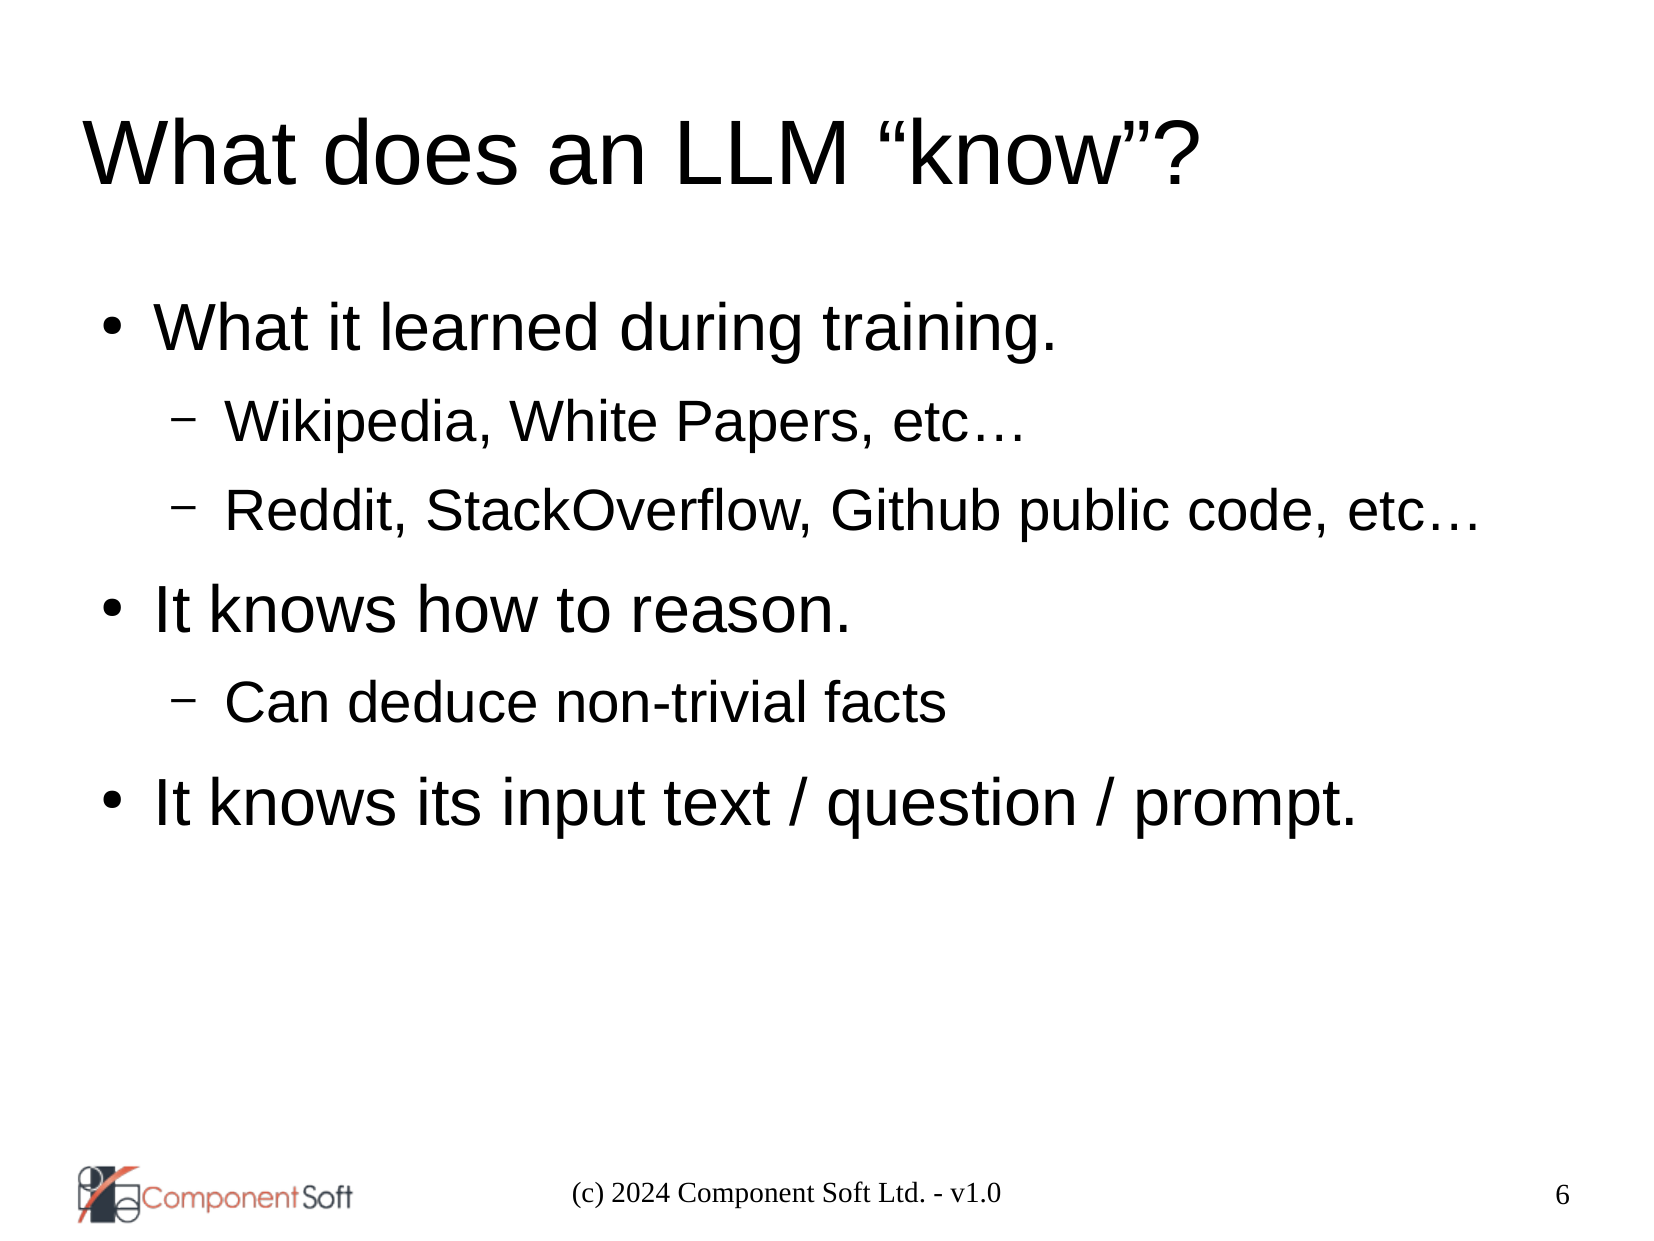

# What does an LLM “know”?
What it learned during training.
Wikipedia, White Papers, etc…
Reddit, StackOverflow, Github public code, etc…
It knows how to reason.
Can deduce non-trivial facts
It knows its input text / question / prompt.
(c) 2024 Component Soft Ltd. - v1.0
6